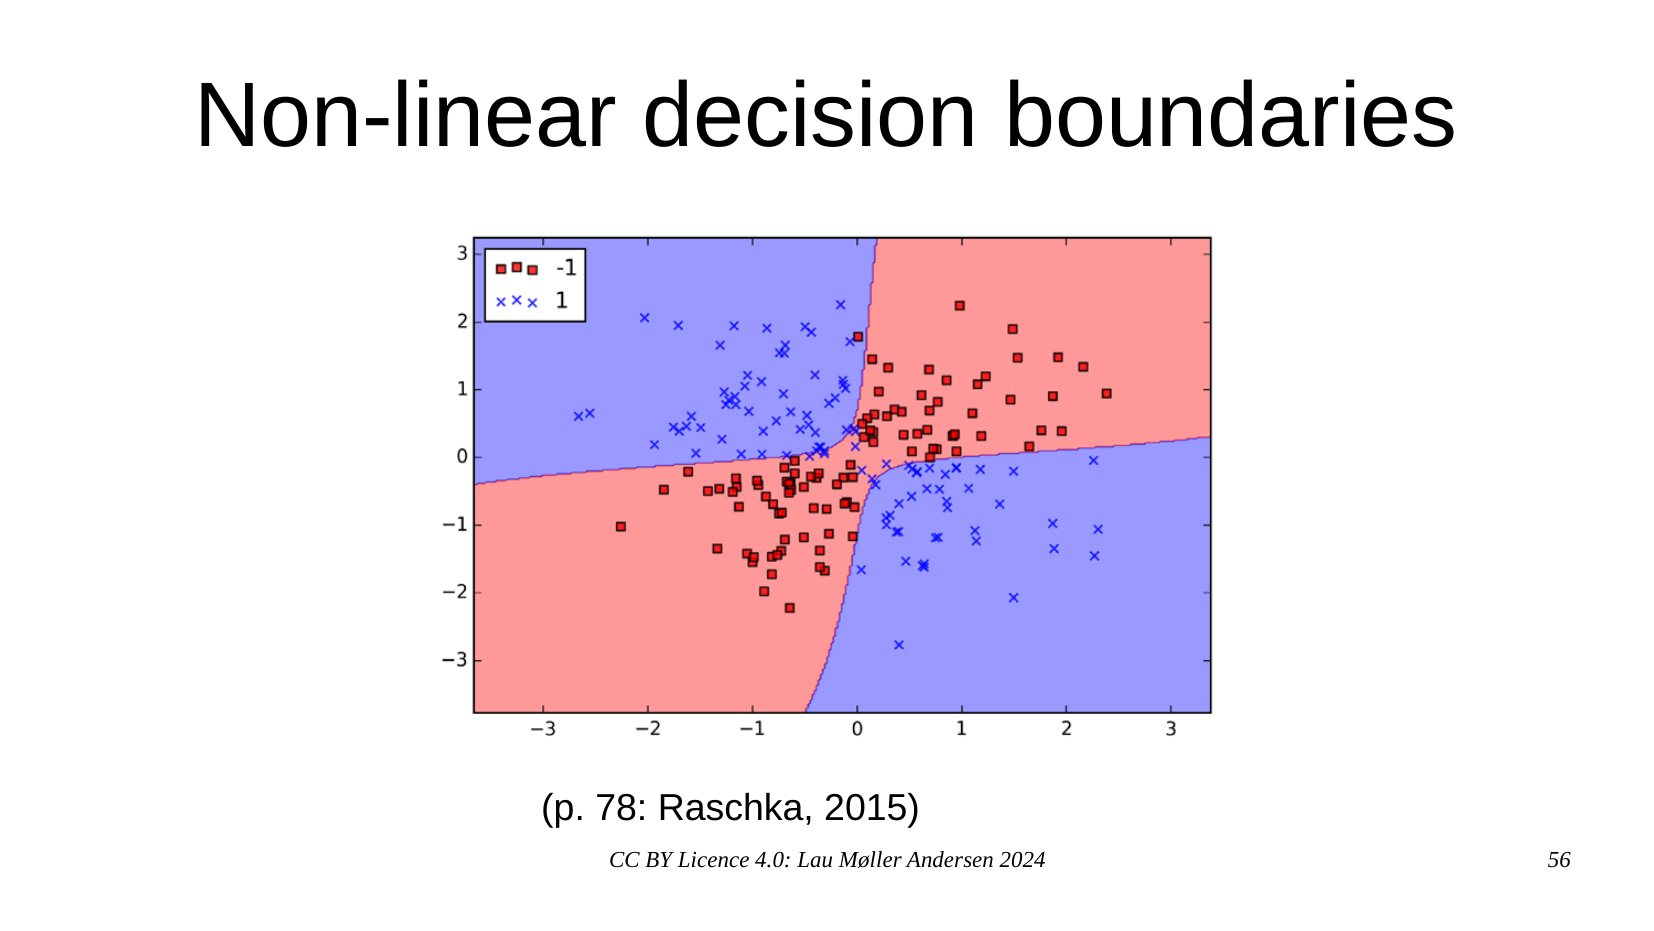

# Non-linear decision boundaries
(p. 78: Raschka, 2015)
CC BY Licence 4.0: Lau Møller Andersen 2024
56